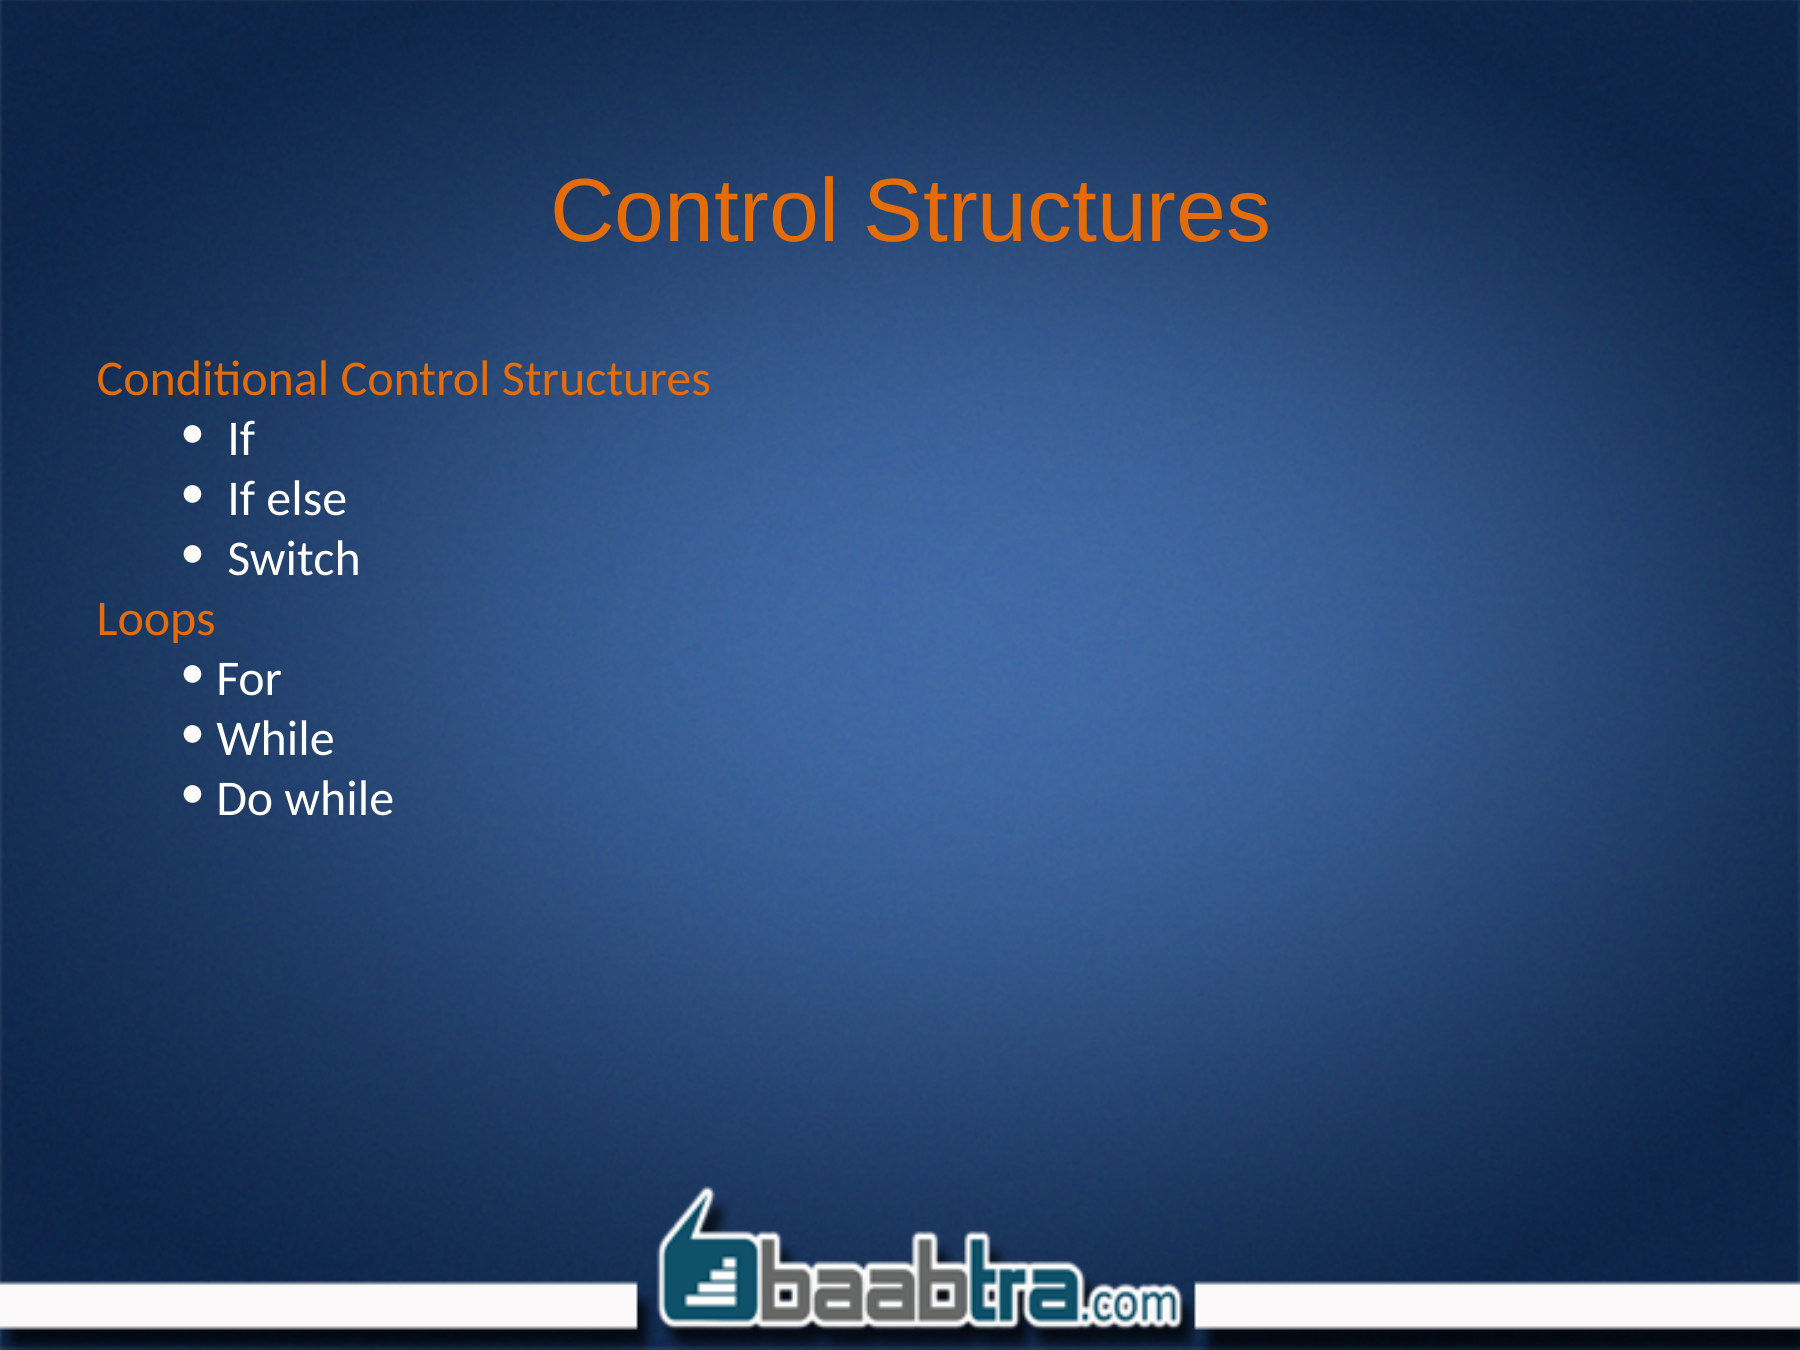

Control Structures
Conditional Control Structures
 If
 If else
 Switch
Loops
 For
 While
 Do while